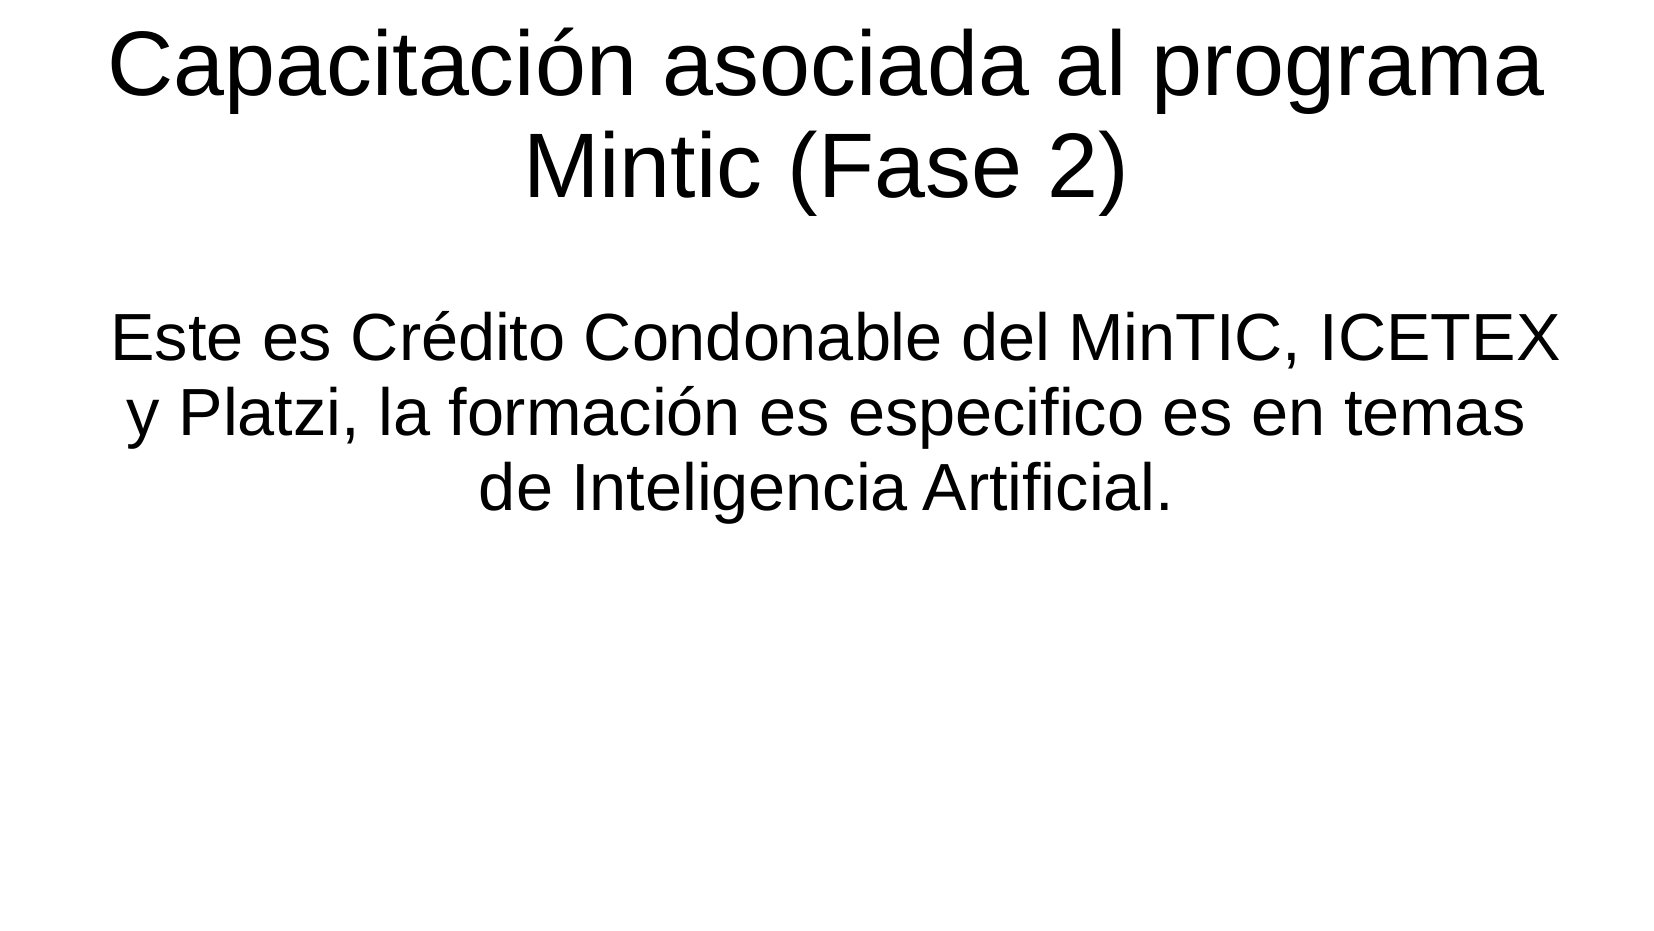

# Capacitación asociada al programa Mintic (Fase 2)
 Este es Crédito Condonable del MinTIC, ICETEX y Platzi, la formación es especifico es en temas de Inteligencia Artificial.